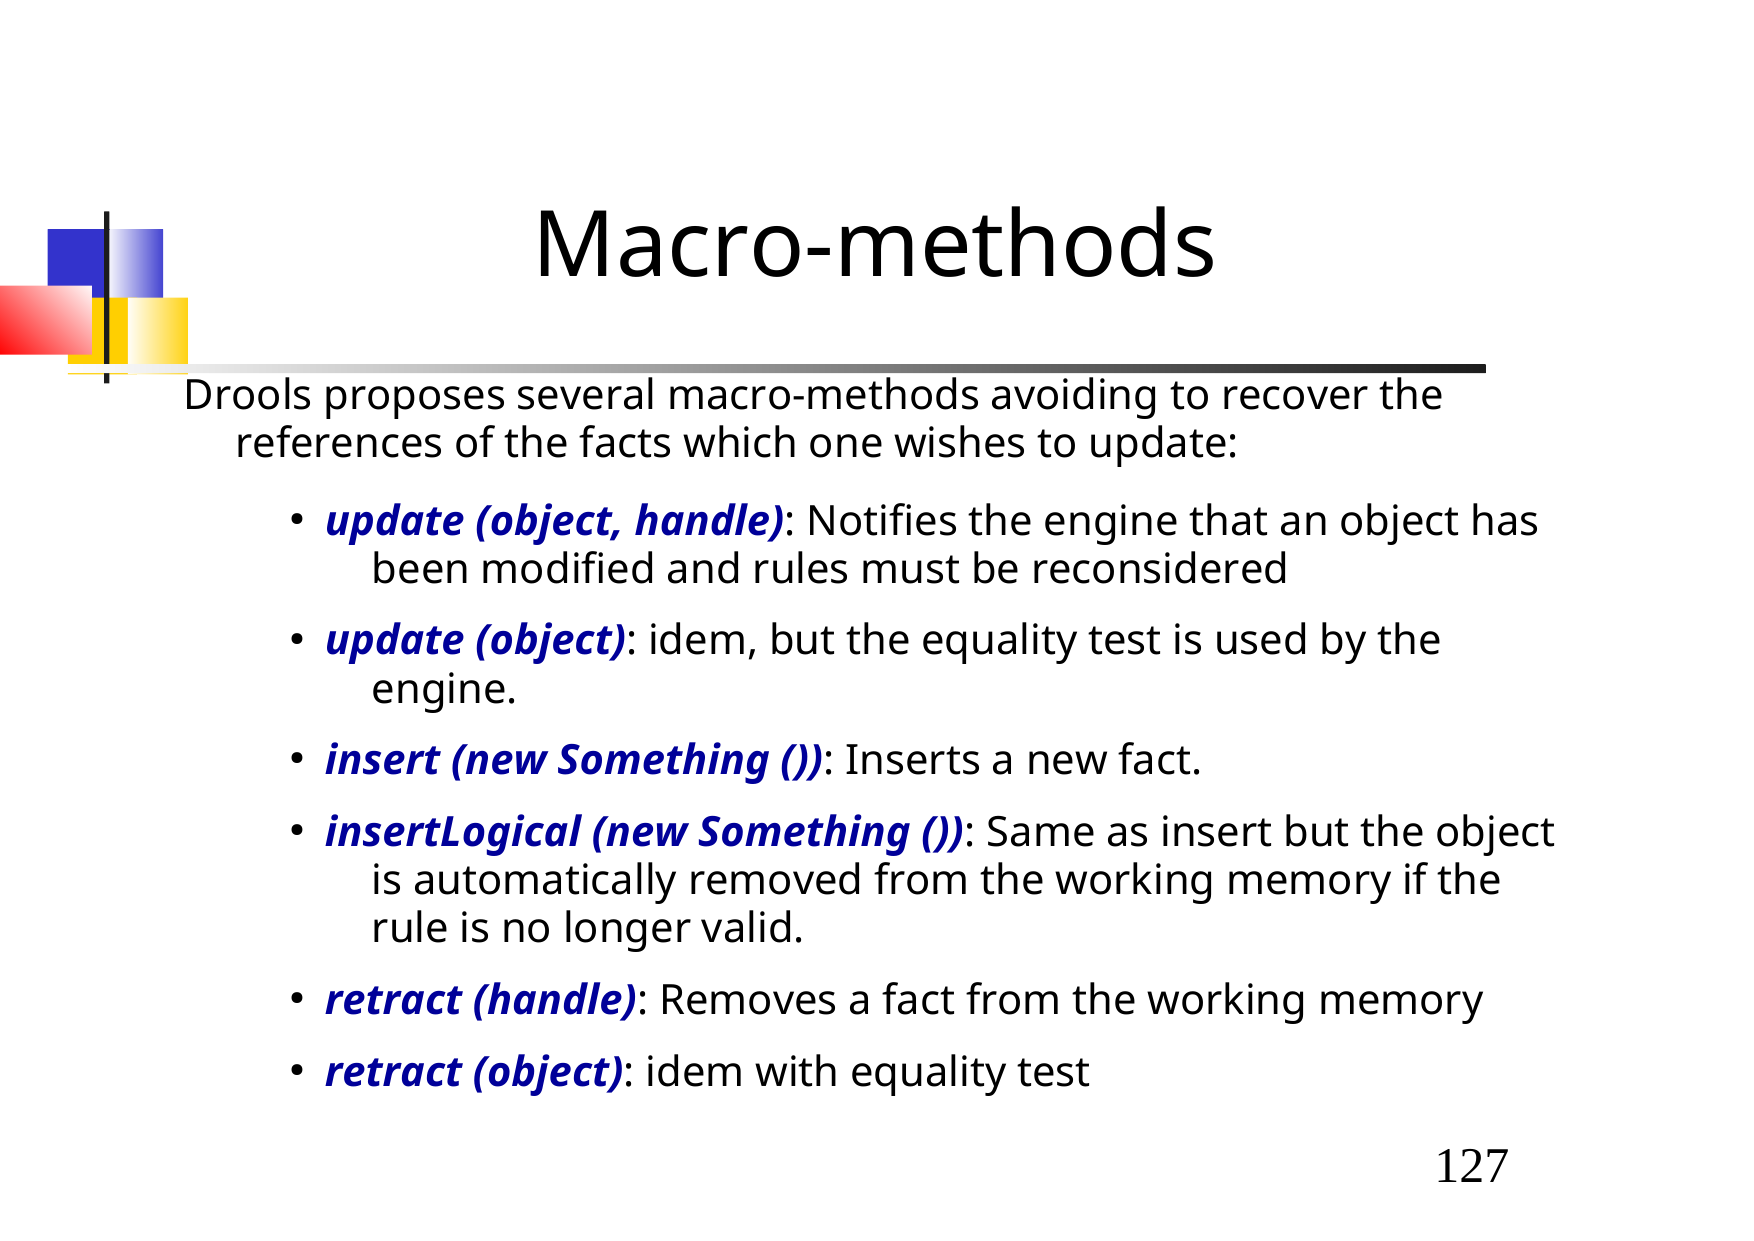

# Macro-methods
Drools proposes several macro-methods avoiding to recover the references of the facts which one wishes to update:
update (object, handle): Notifies the engine that an object has been modified and rules must be reconsidered
update (object): idem, but the equality test is used by the engine.
insert (new Something ()): Inserts a new fact.
insertLogical (new Something ()): Same as insert but the object is automatically removed from the working memory if the rule is no longer valid.
retract (handle): Removes a fact from the working memory
retract (object): idem with equality test